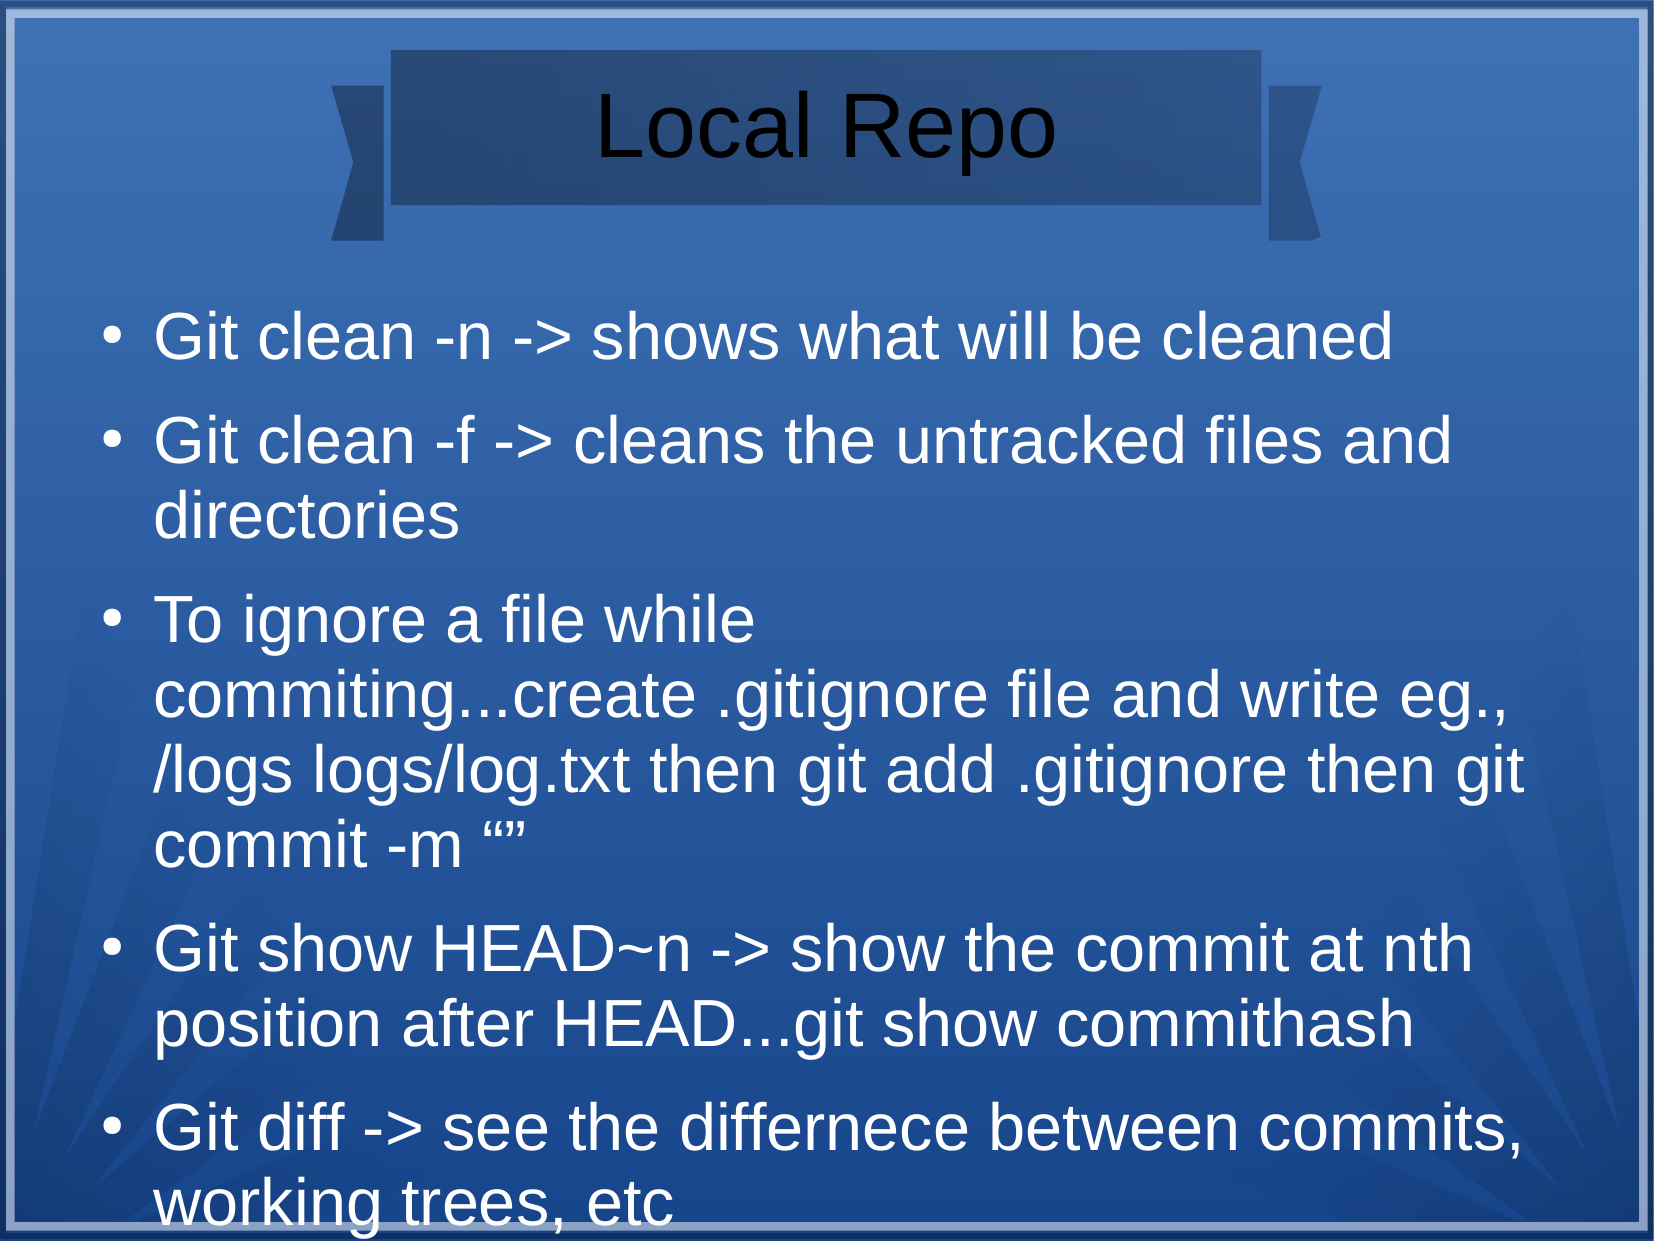

# Local Repo
Git clean -n -> shows what will be cleaned
Git clean -f -> cleans the untracked files and directories
To ignore a file while commiting...create .gitignore file and write eg., /logs logs/log.txt then git add .gitignore then git commit -m “”
Git show HEAD~n -> show the commit at nth position after HEAD...git show commithash
Git diff -> see the differnece between commits, working trees, etc